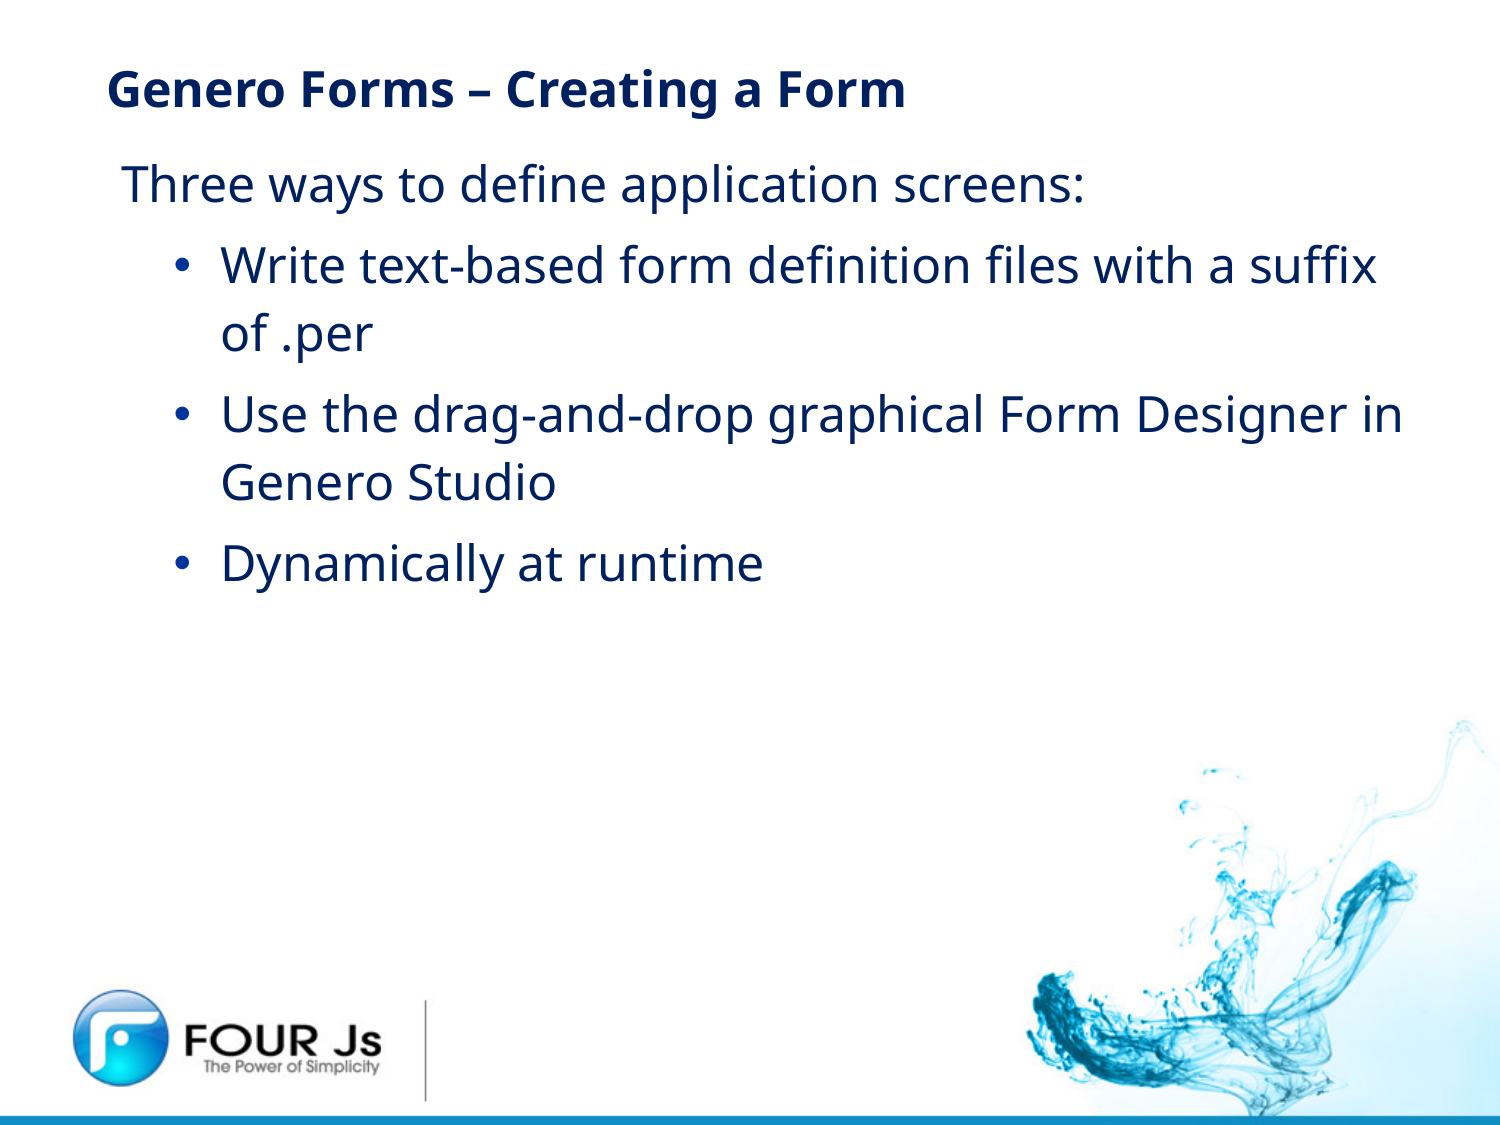

# Genero Forms – Creating a Form
Three ways to define application screens:
Write text-based form definition files with a suffix of .per
Use the drag-and-drop graphical Form Designer in Genero Studio
Dynamically at runtime